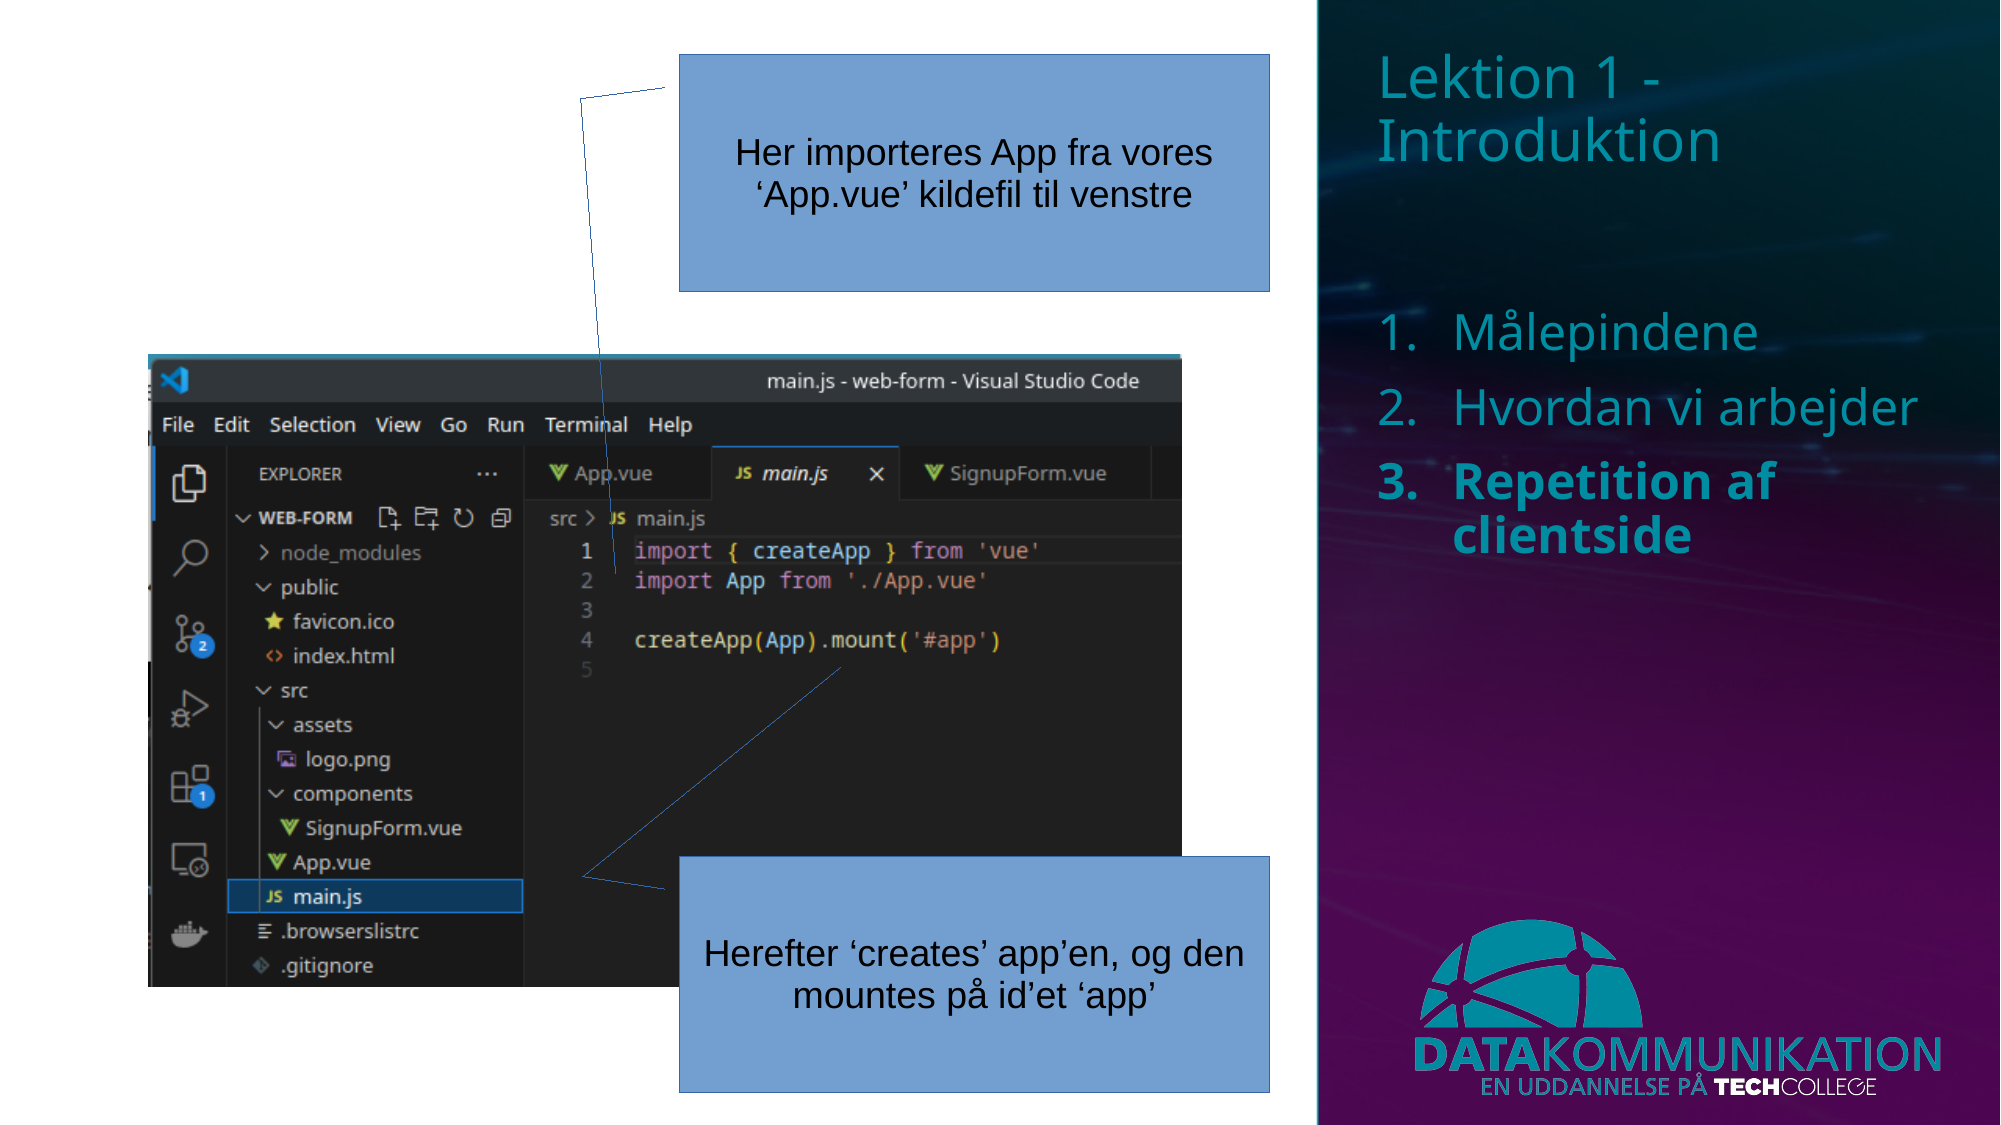

Lektion 1 - Introduktion
Her importeres App fra vores ‘App.vue’ kildefil til venstre
# Målepindene
Hvordan vi arbejder
Repetition af clientside
Herefter ‘creates’ app’en, og den mountes på id’et ‘app’